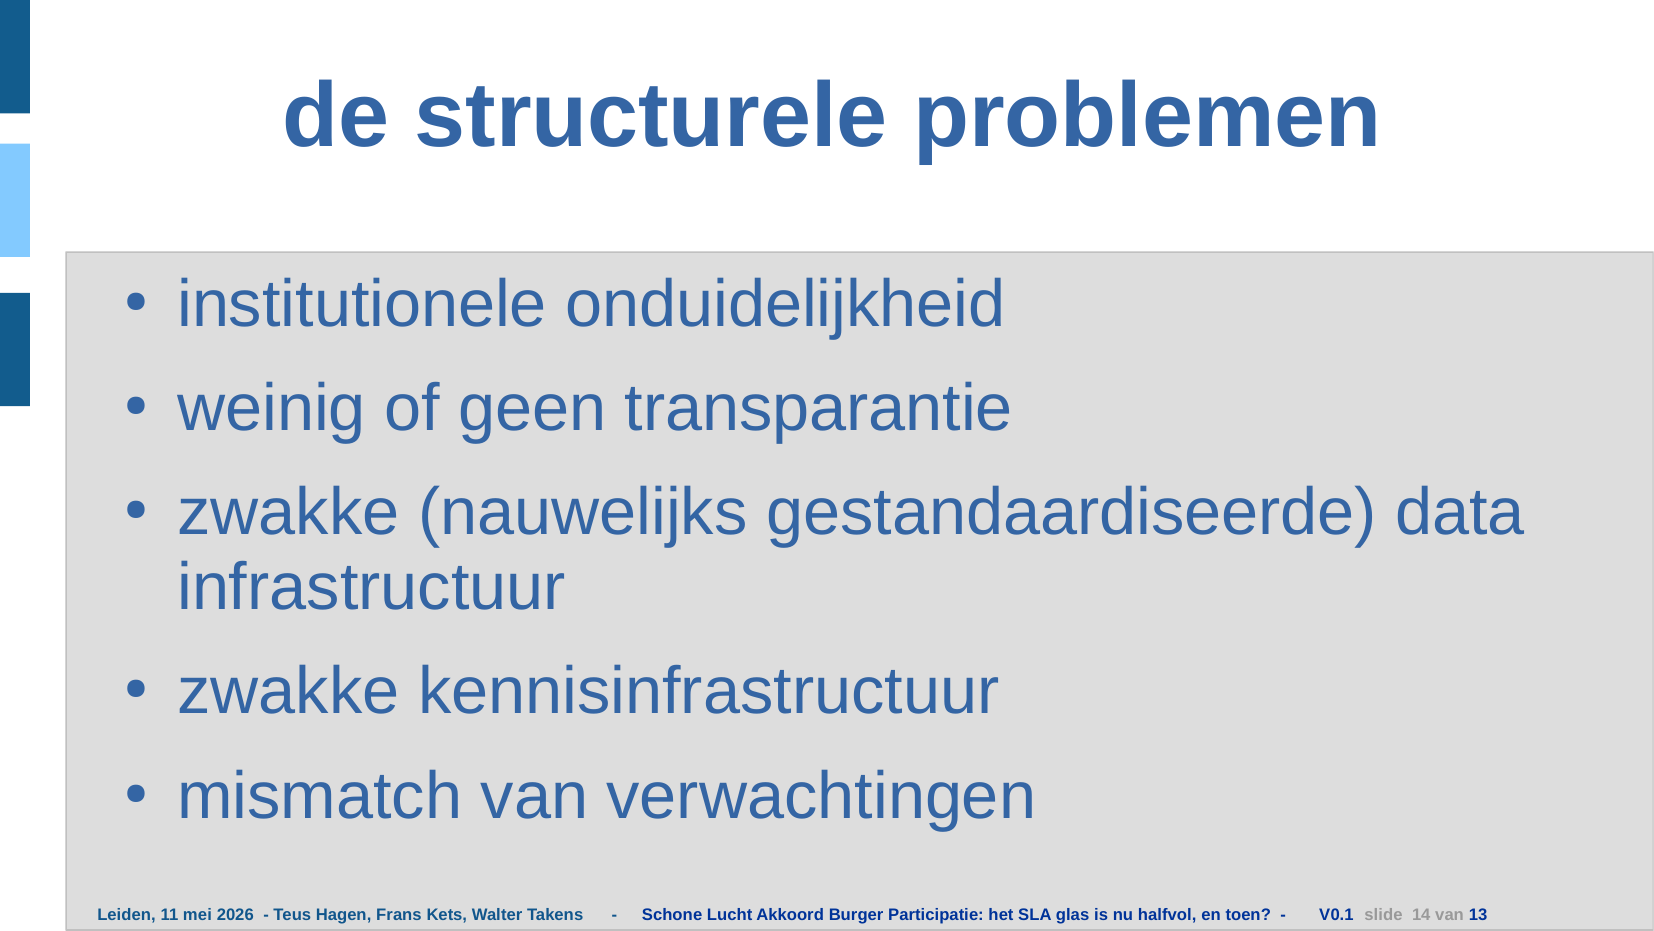

# de structurele problemen
institutionele onduidelijkheid
weinig of geen transparantie
zwakke (nauwelijks gestandaardiseerde) data infrastructuur
zwakke kennisinfrastructuur
mismatch van verwachtingen